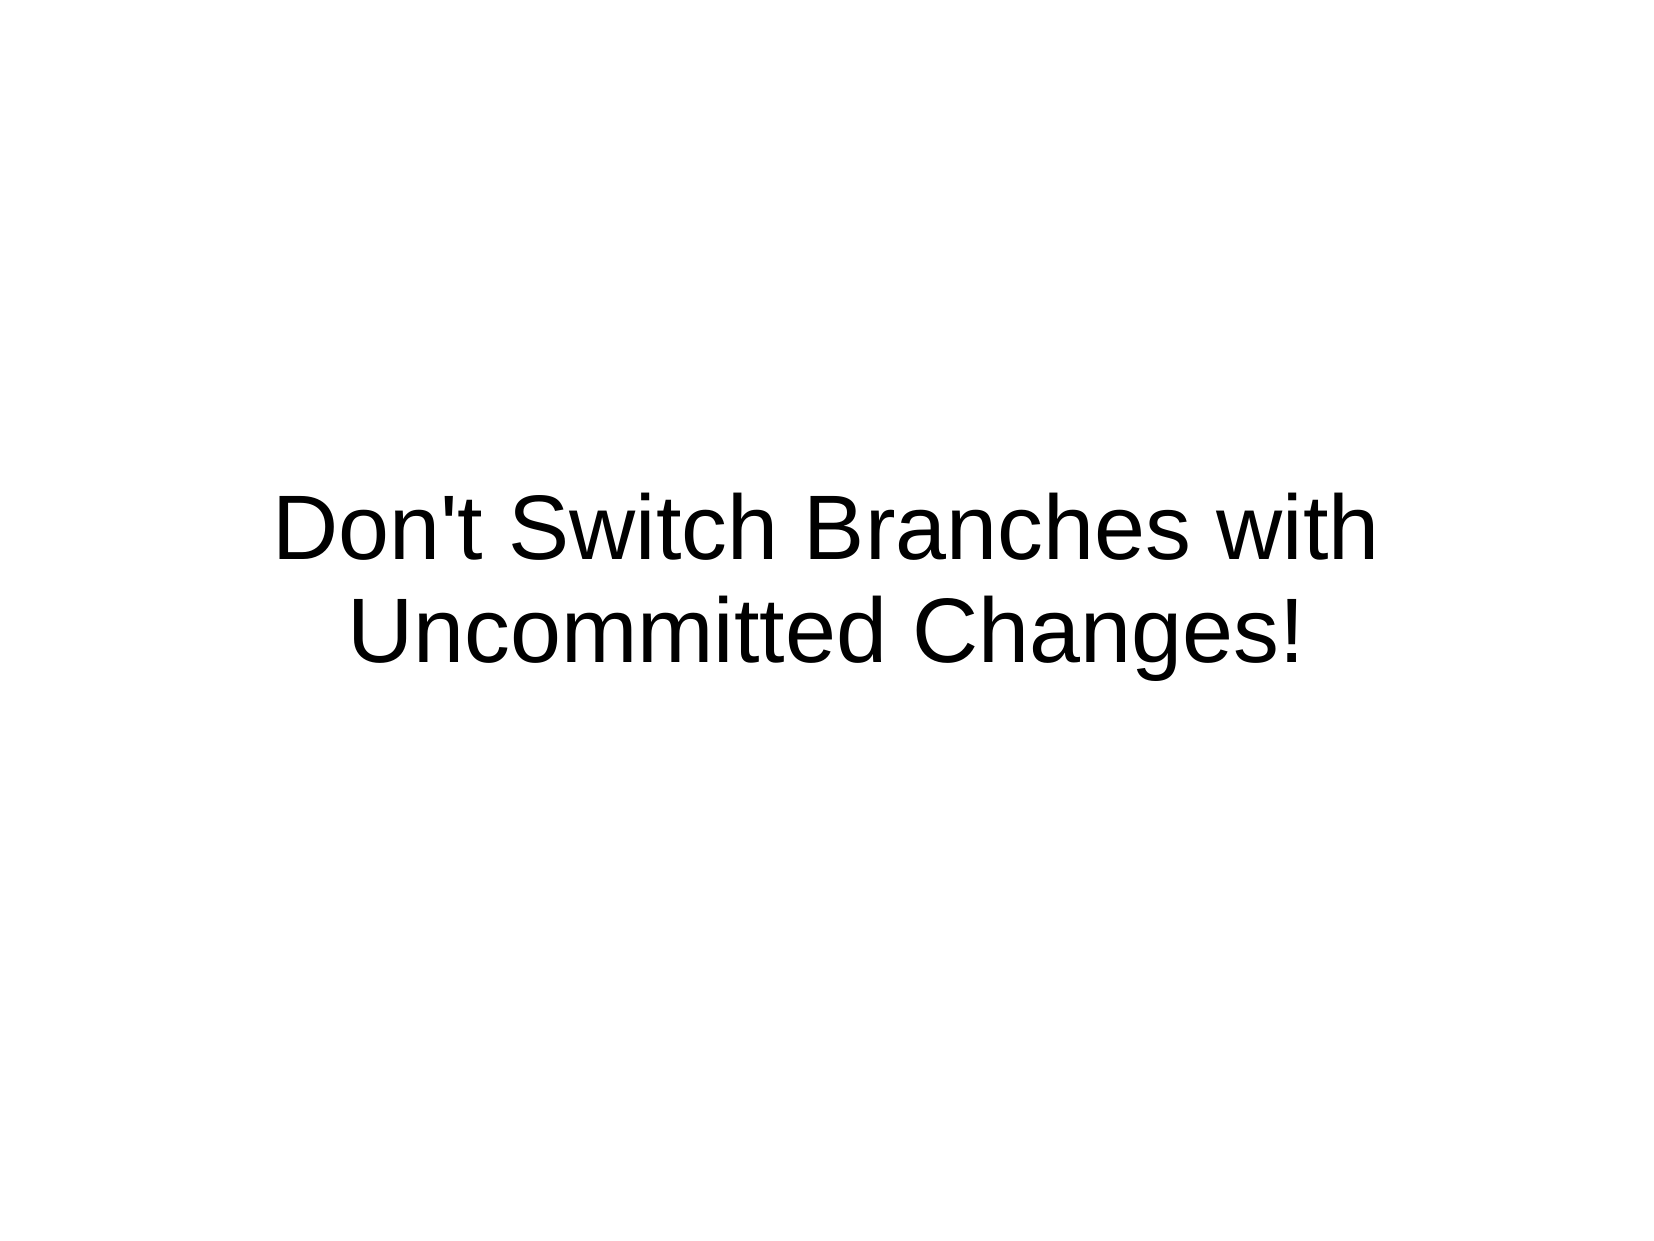

# Don't Switch Branches with Uncommitted Changes!